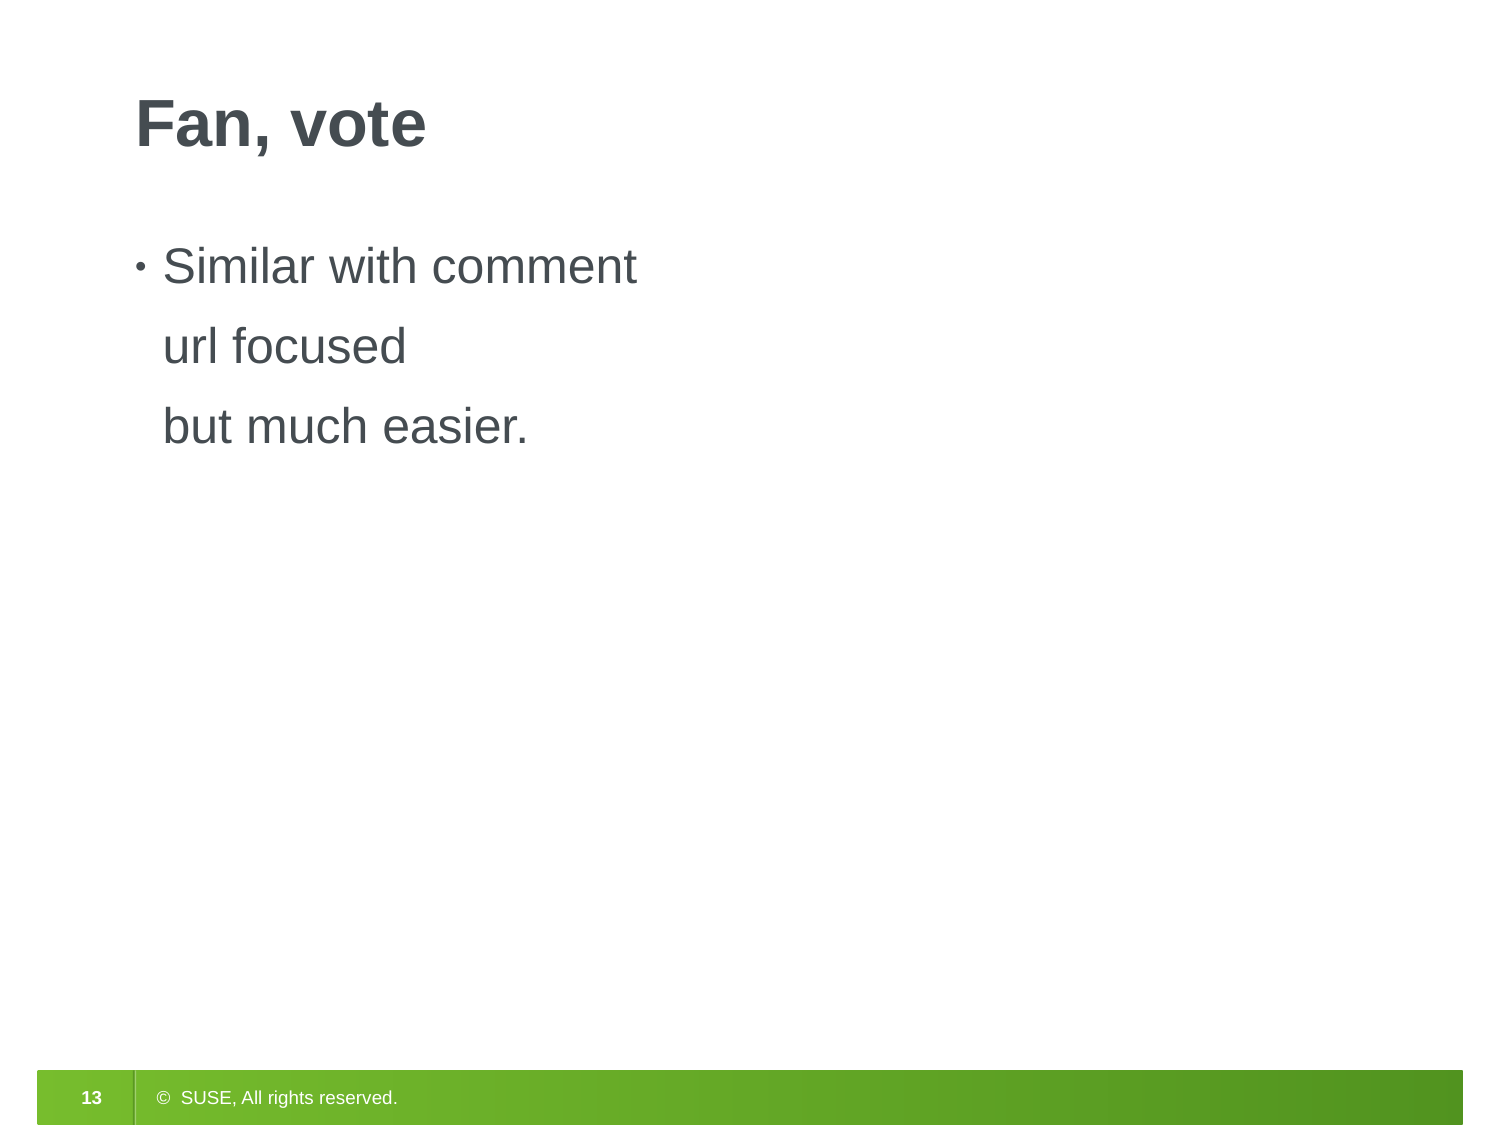

# Fan, vote
Similar with comment
url focused
but much easier.